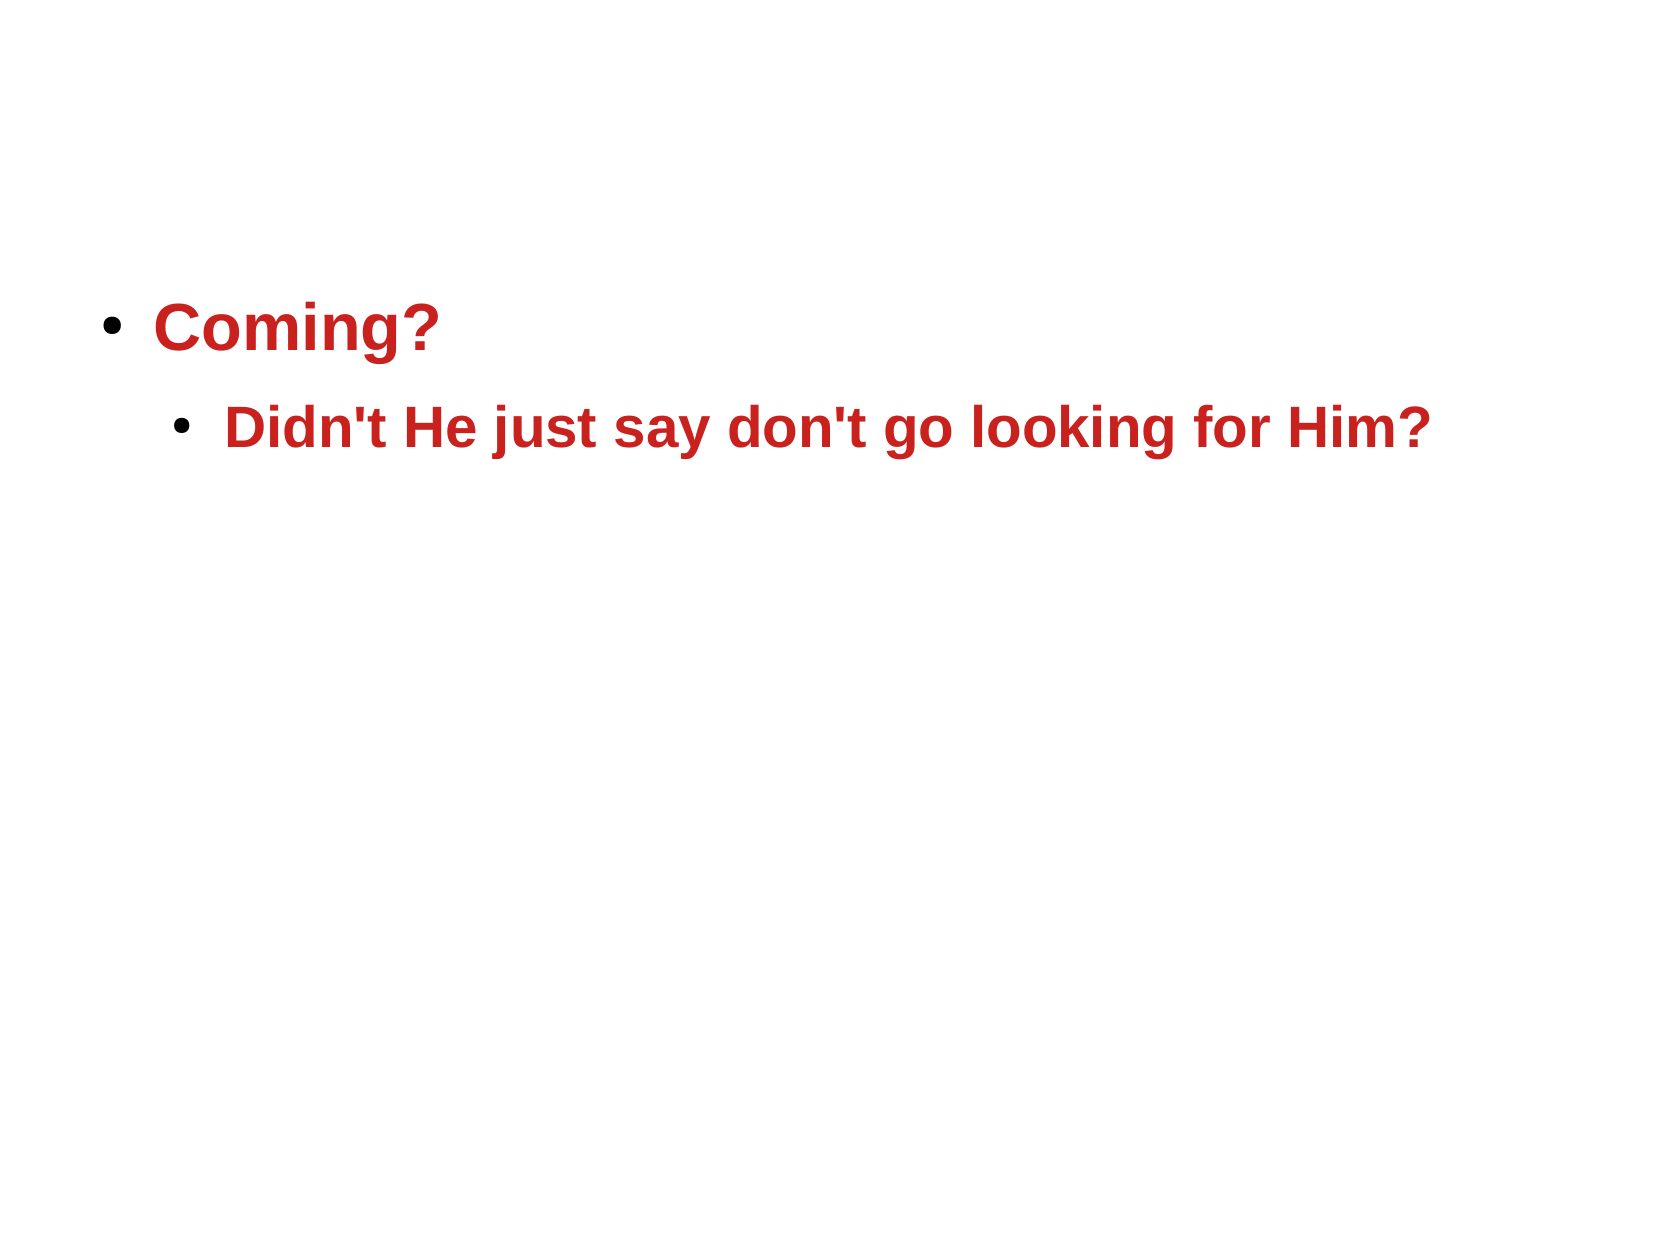

#
Coming?
Didn't He just say don't go looking for Him?